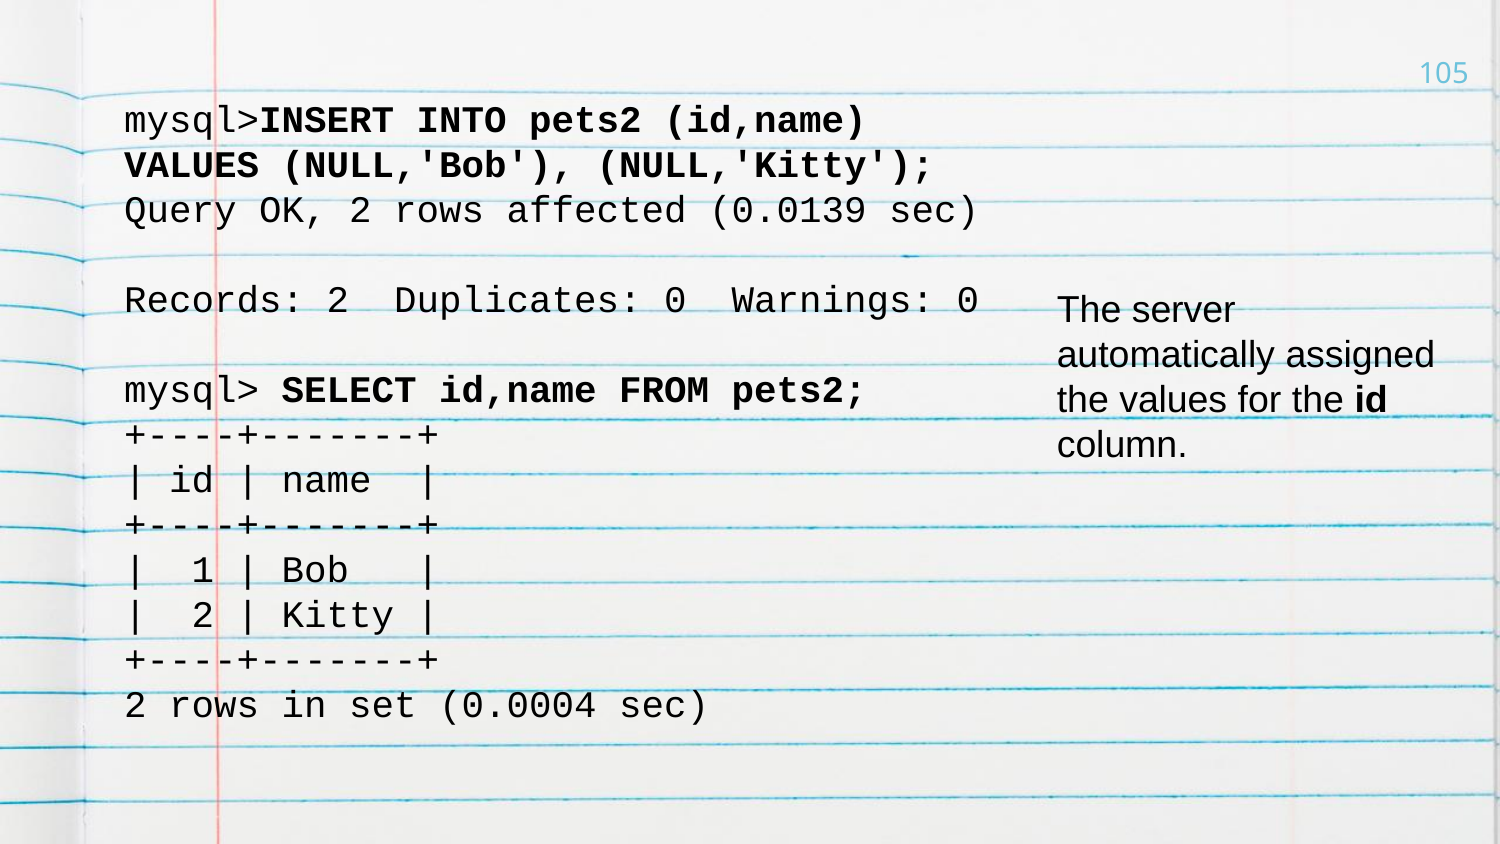

mysql>INSERT INTO pets2 (id,name)
VALUES (NULL,'Bob'), (NULL,'Kitty');
Query OK, 2 rows affected (0.0139 sec)
Records: 2 Duplicates: 0 Warnings: 0
mysql> SELECT id,name FROM pets2;
+----+-------+
| id | name |
+----+-------+
| 1 | Bob |
| 2 | Kitty |
+----+-------+
2 rows in set (0.0004 sec)
The server automatically assigned the values for the id column.